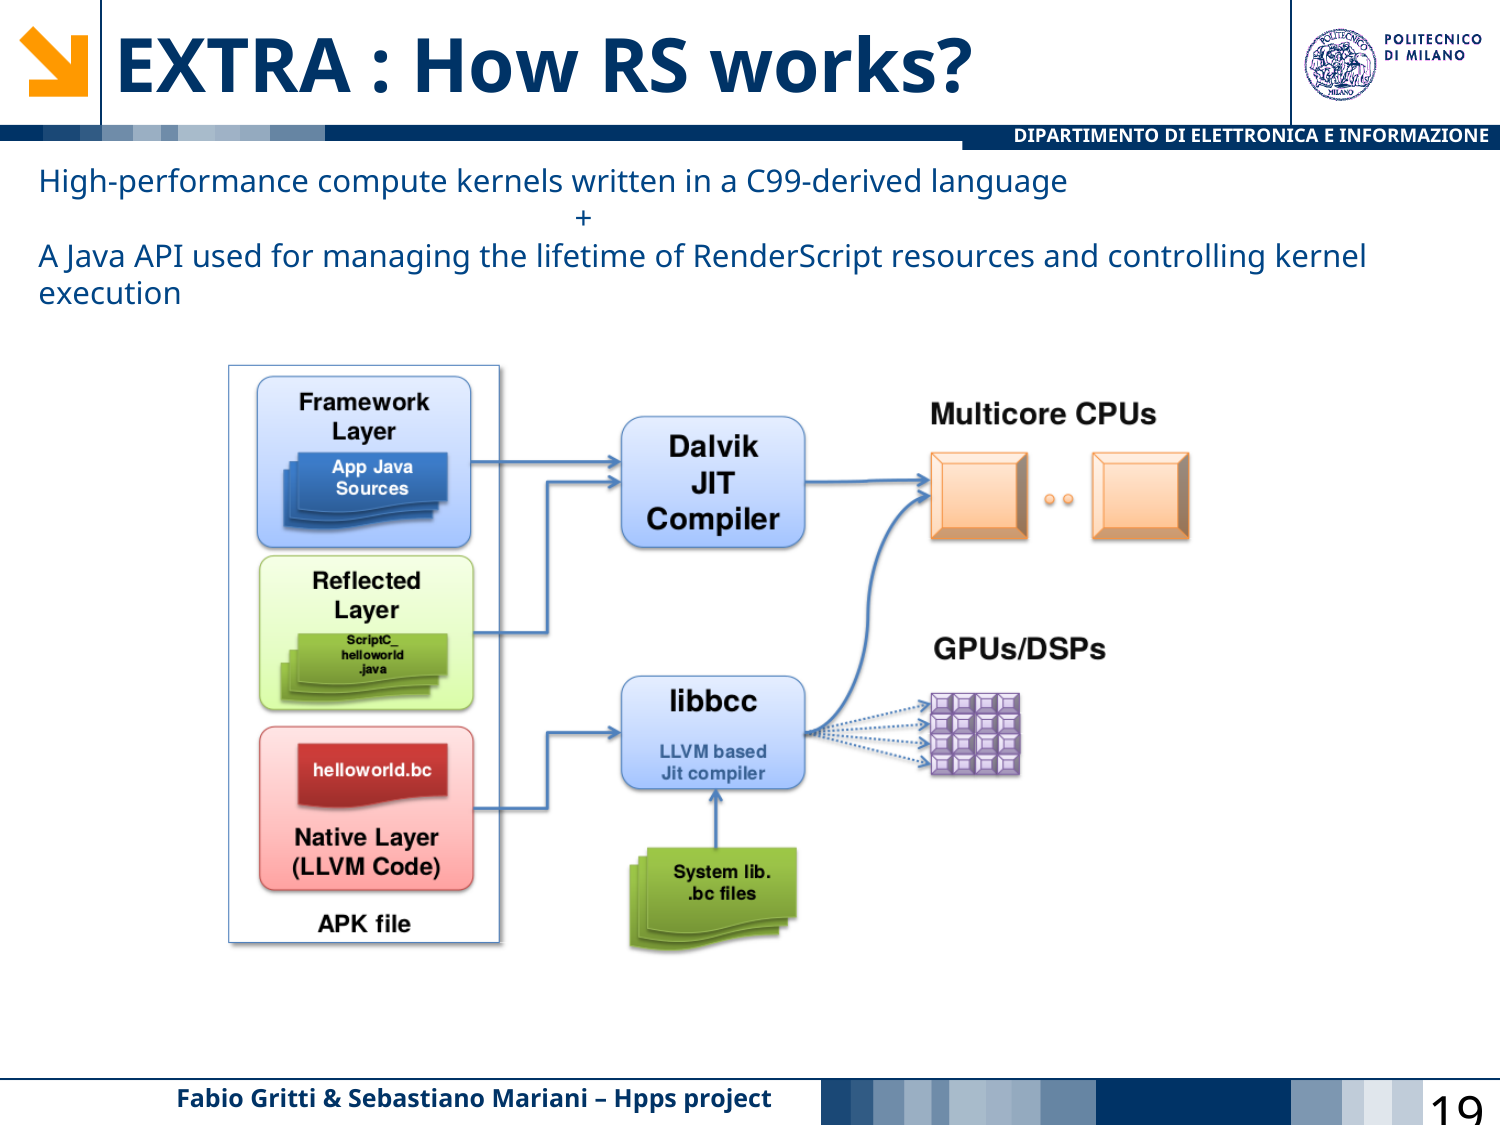

# EXTRA : How RS works?
High-performance compute kernels written in a C99-derived language
 +
A Java API used for managing the lifetime of RenderScript resources and controlling kernel execution
Fabio Gritti & Sebastiano Mariani – Hpps project